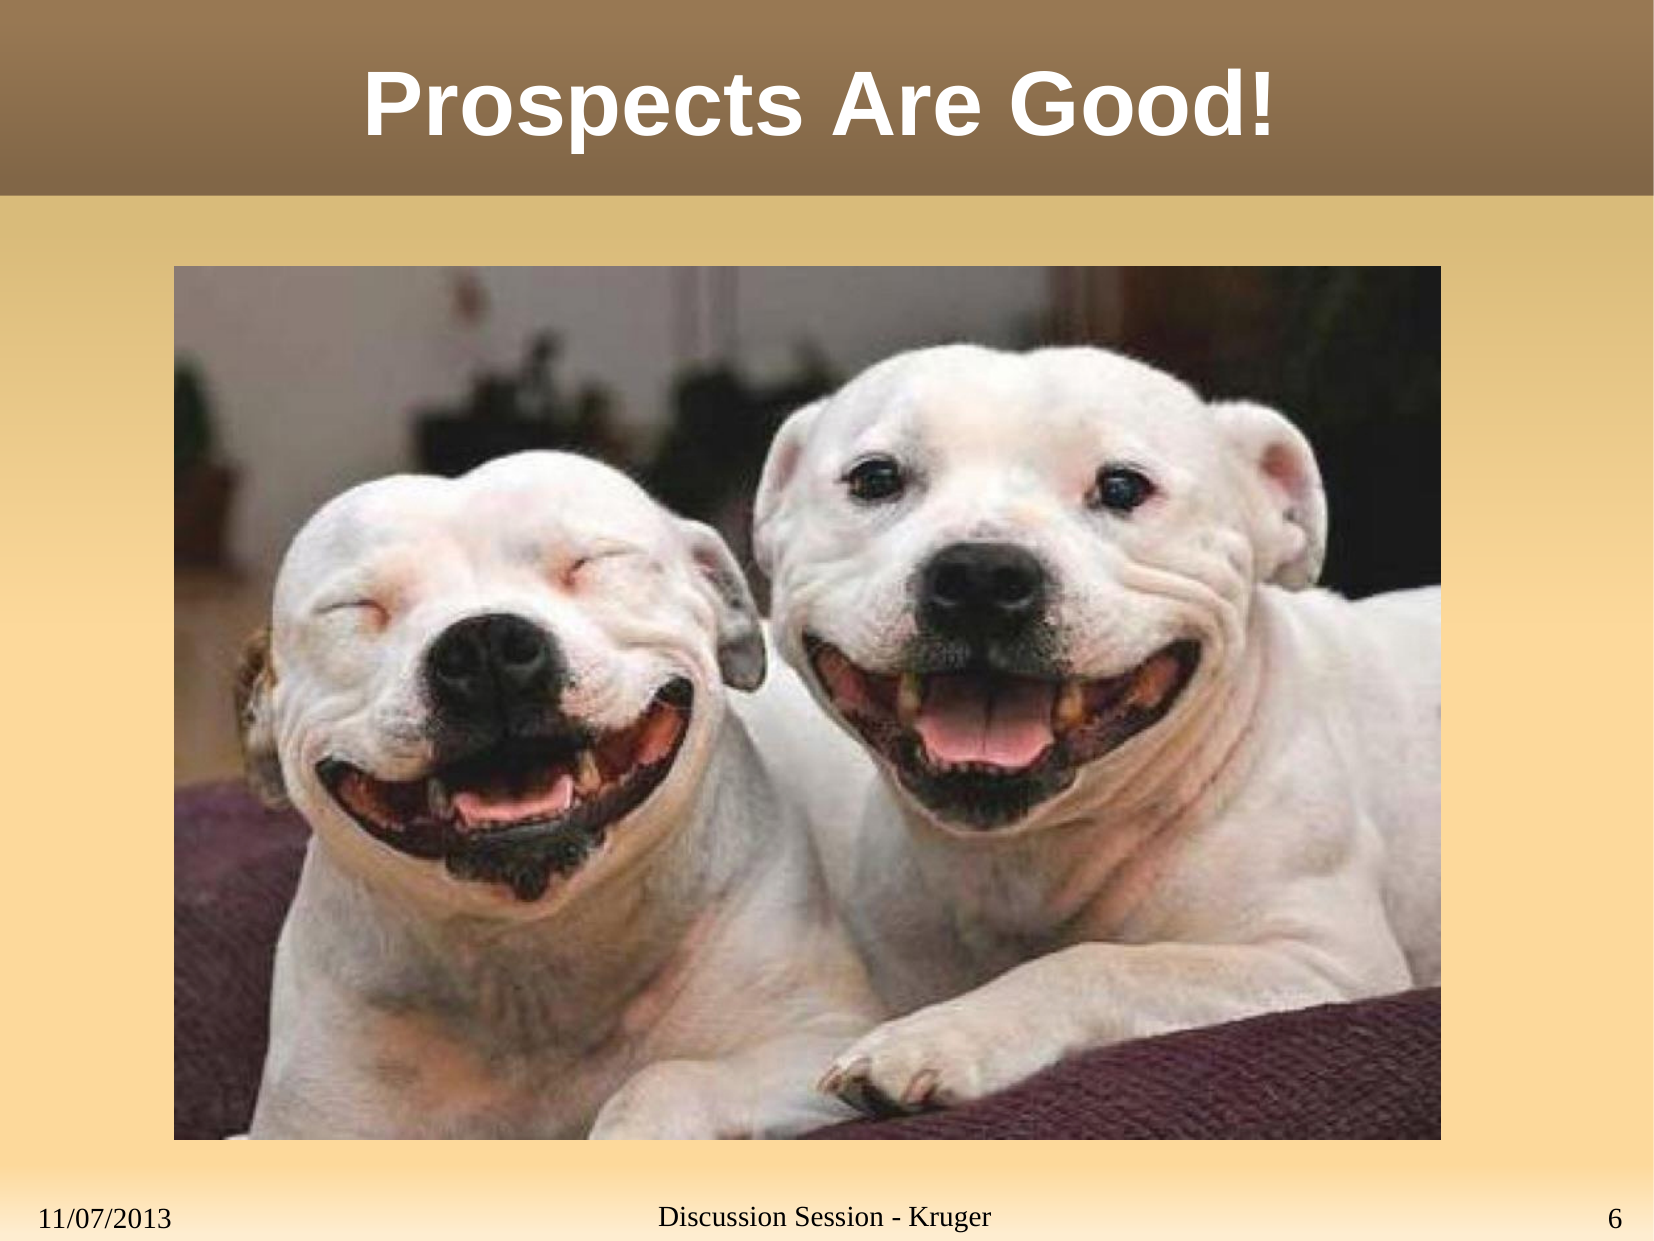

# Prospects Are Good!
Discussion Session - Kruger
11/07/2013
6